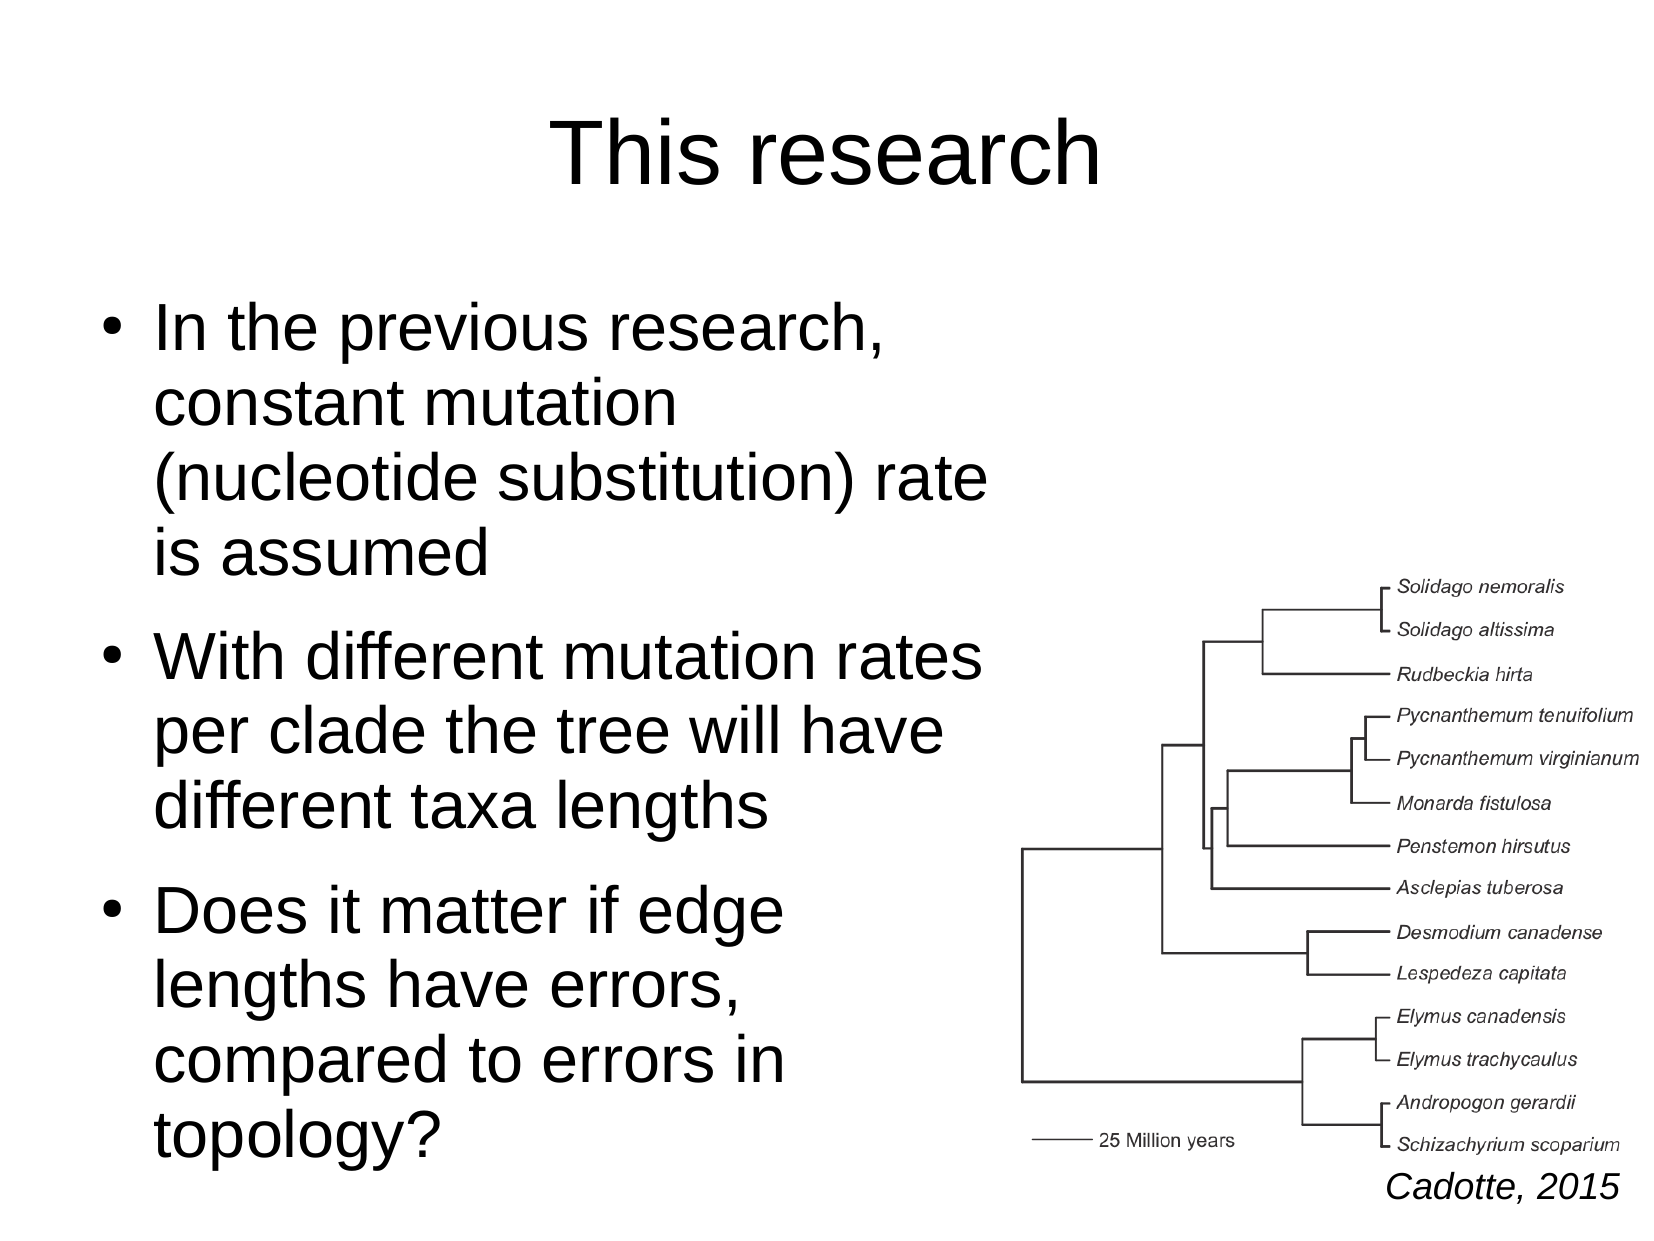

# This research
In the previous research, constant mutation (nucleotide substitution) rate is assumed
With different mutation rates per clade the tree will have different taxa lengths
Does it matter if edge lengths have errors, compared to errors in topology?
Cadotte, 2015